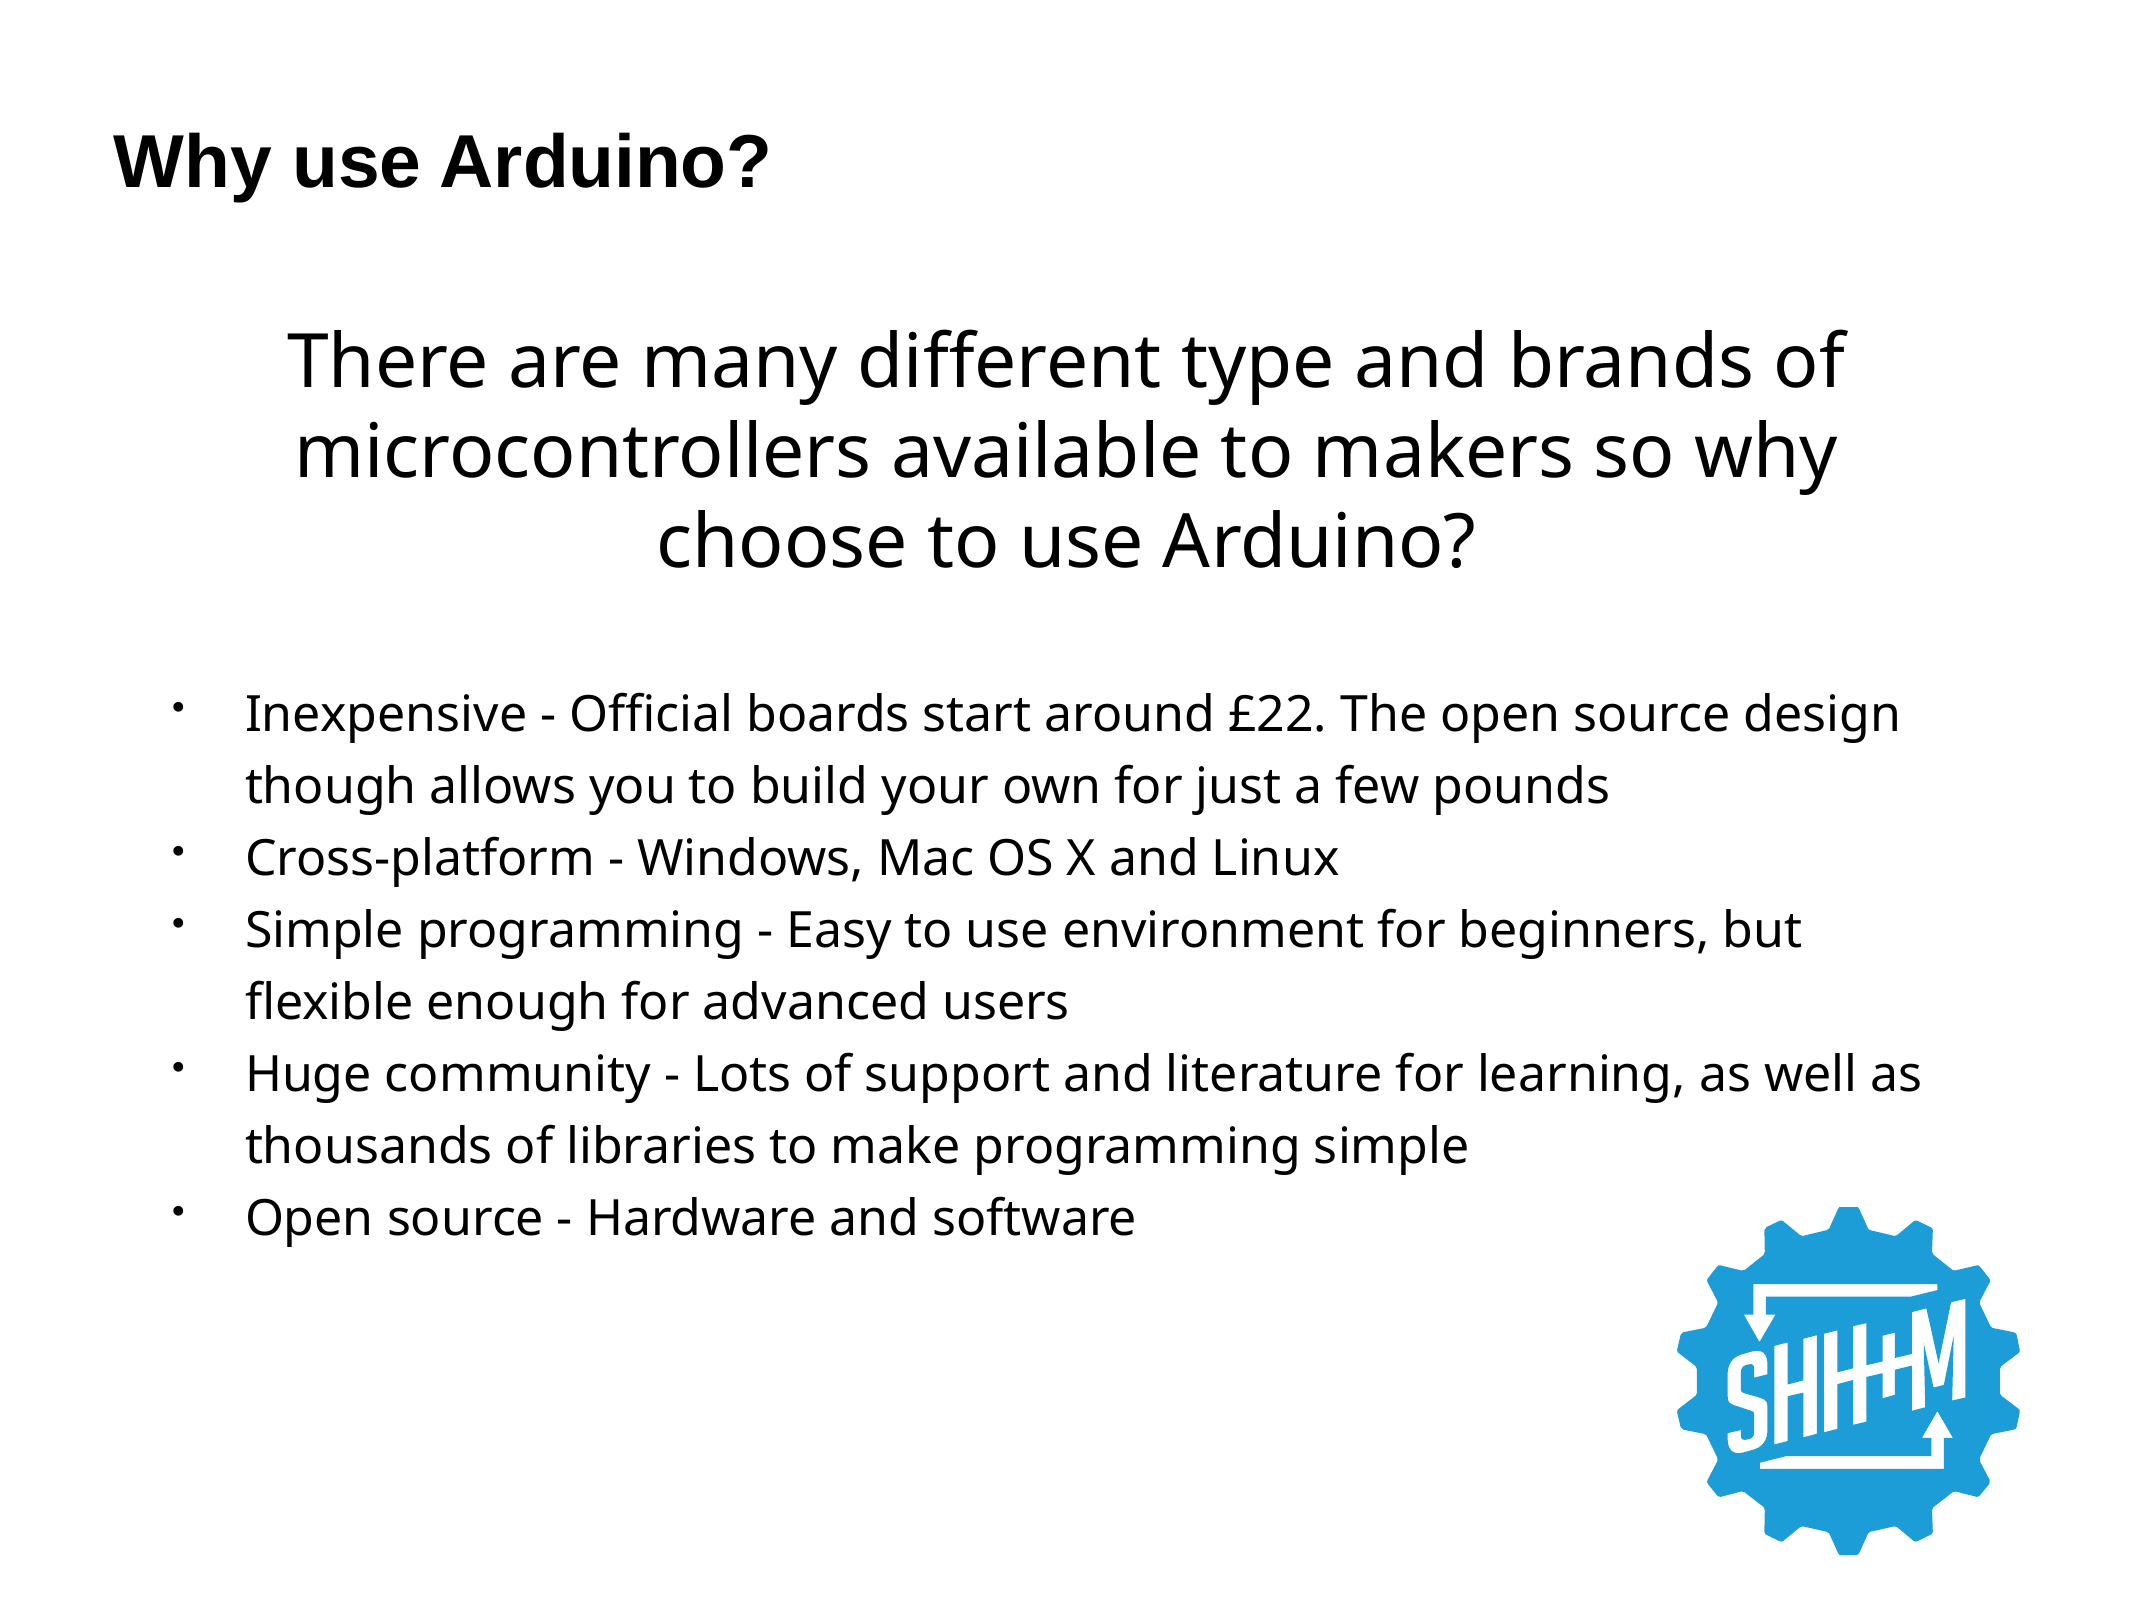

Why use Arduino?
There are many different type and brands of microcontrollers available to makers so why choose to use Arduino?
Inexpensive - Official boards start around £22. The open source design though allows you to build your own for just a few pounds
Cross-platform - Windows, Mac OS X and Linux
Simple programming - Easy to use environment for beginners, but flexible enough for advanced users
Huge community - Lots of support and literature for learning, as well as thousands of libraries to make programming simple
Open source - Hardware and software